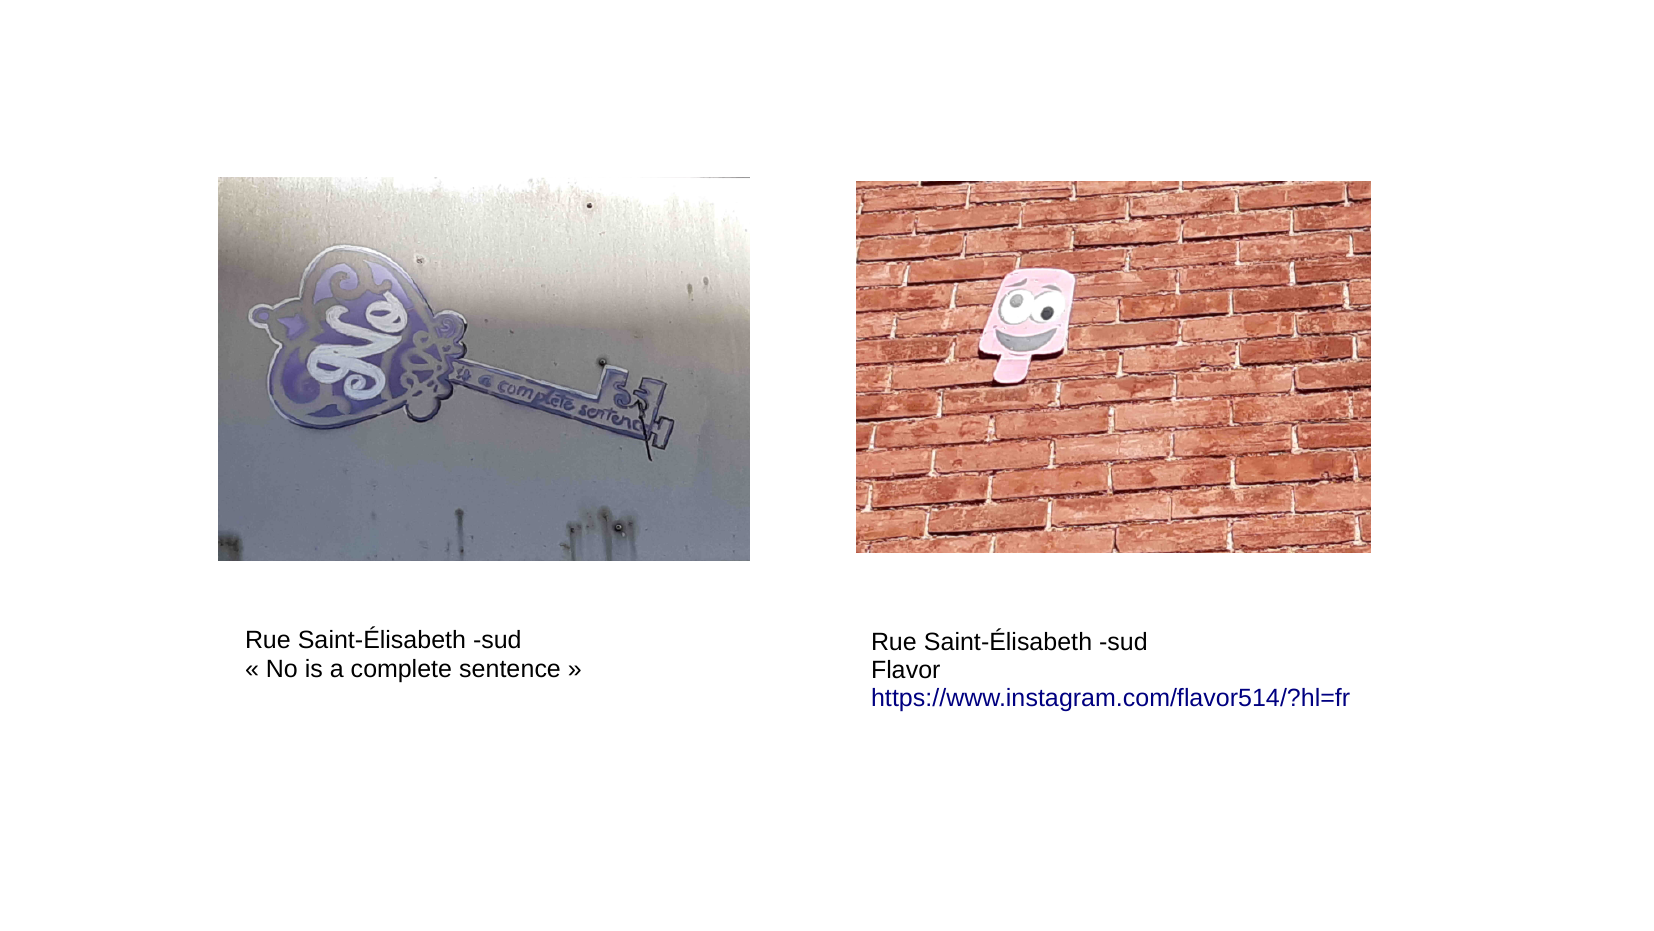

Rue Saint-Élisabeth -sud
« No is a complete sentence »
Rue Saint-Élisabeth -sud
Flavor
https://www.instagram.com/flavor514/?hl=fr